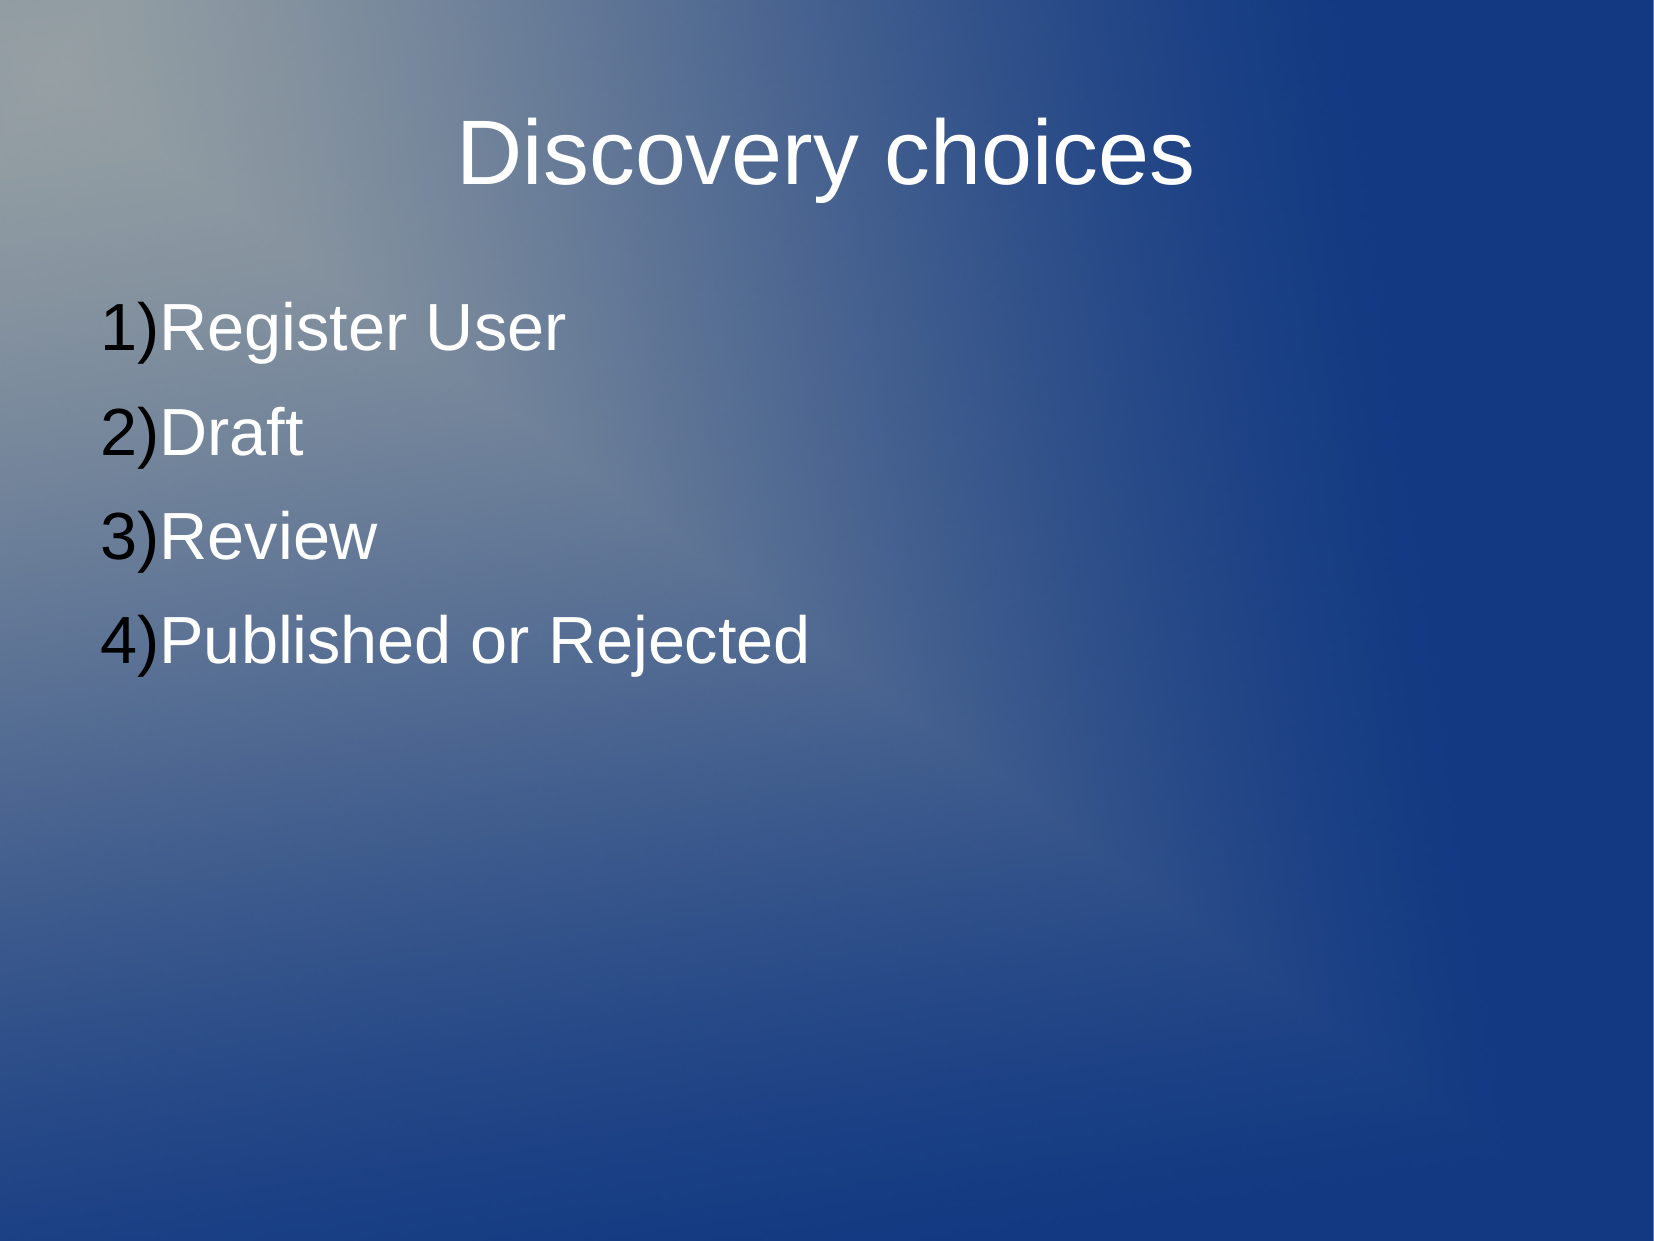

# Discovery choices
Register User
Draft
Review
Published or Rejected